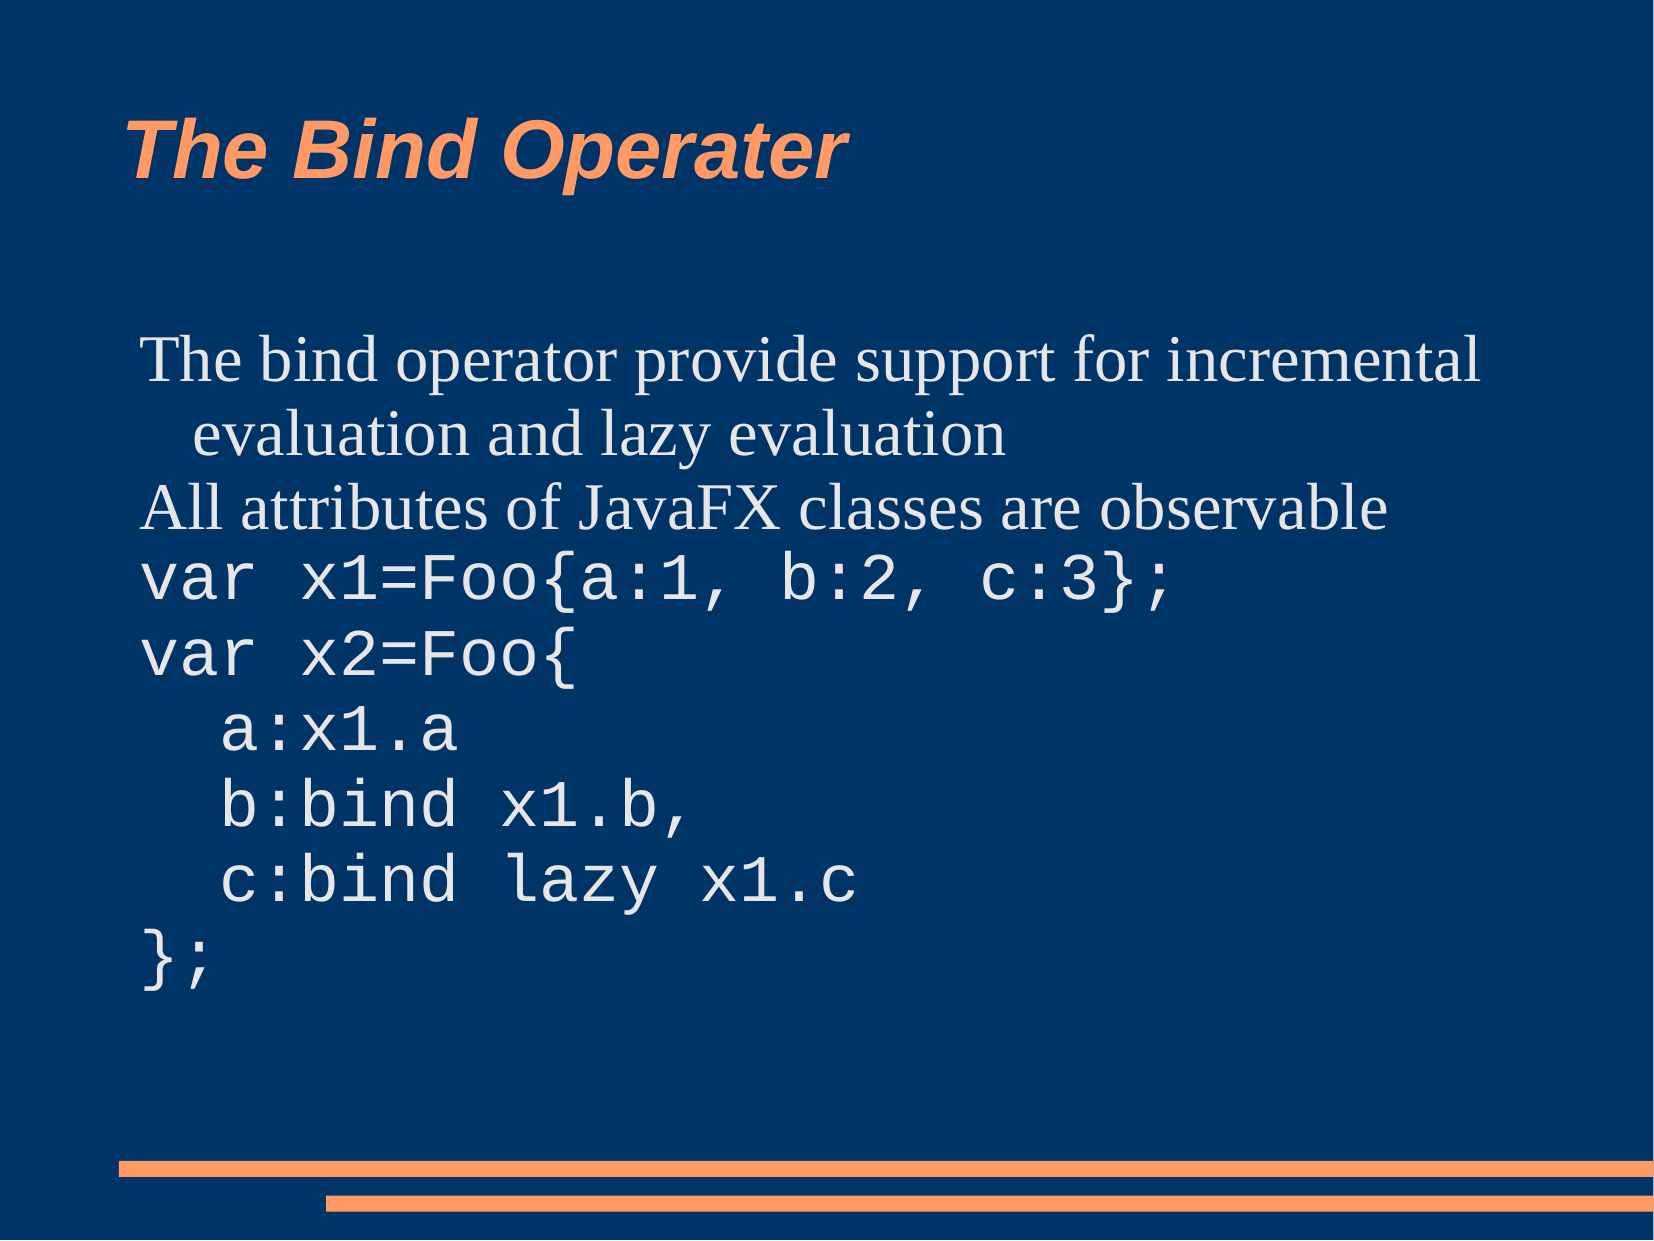

# The Bind Operater
The bind operator provide support for incremental evaluation and lazy evaluation
All attributes of JavaFX classes are observable
var x1=Foo{a:1, b:2, c:3};
var x2=Foo{
 a:x1.a
 b:bind x1.b,
 c:bind lazy x1.c
};